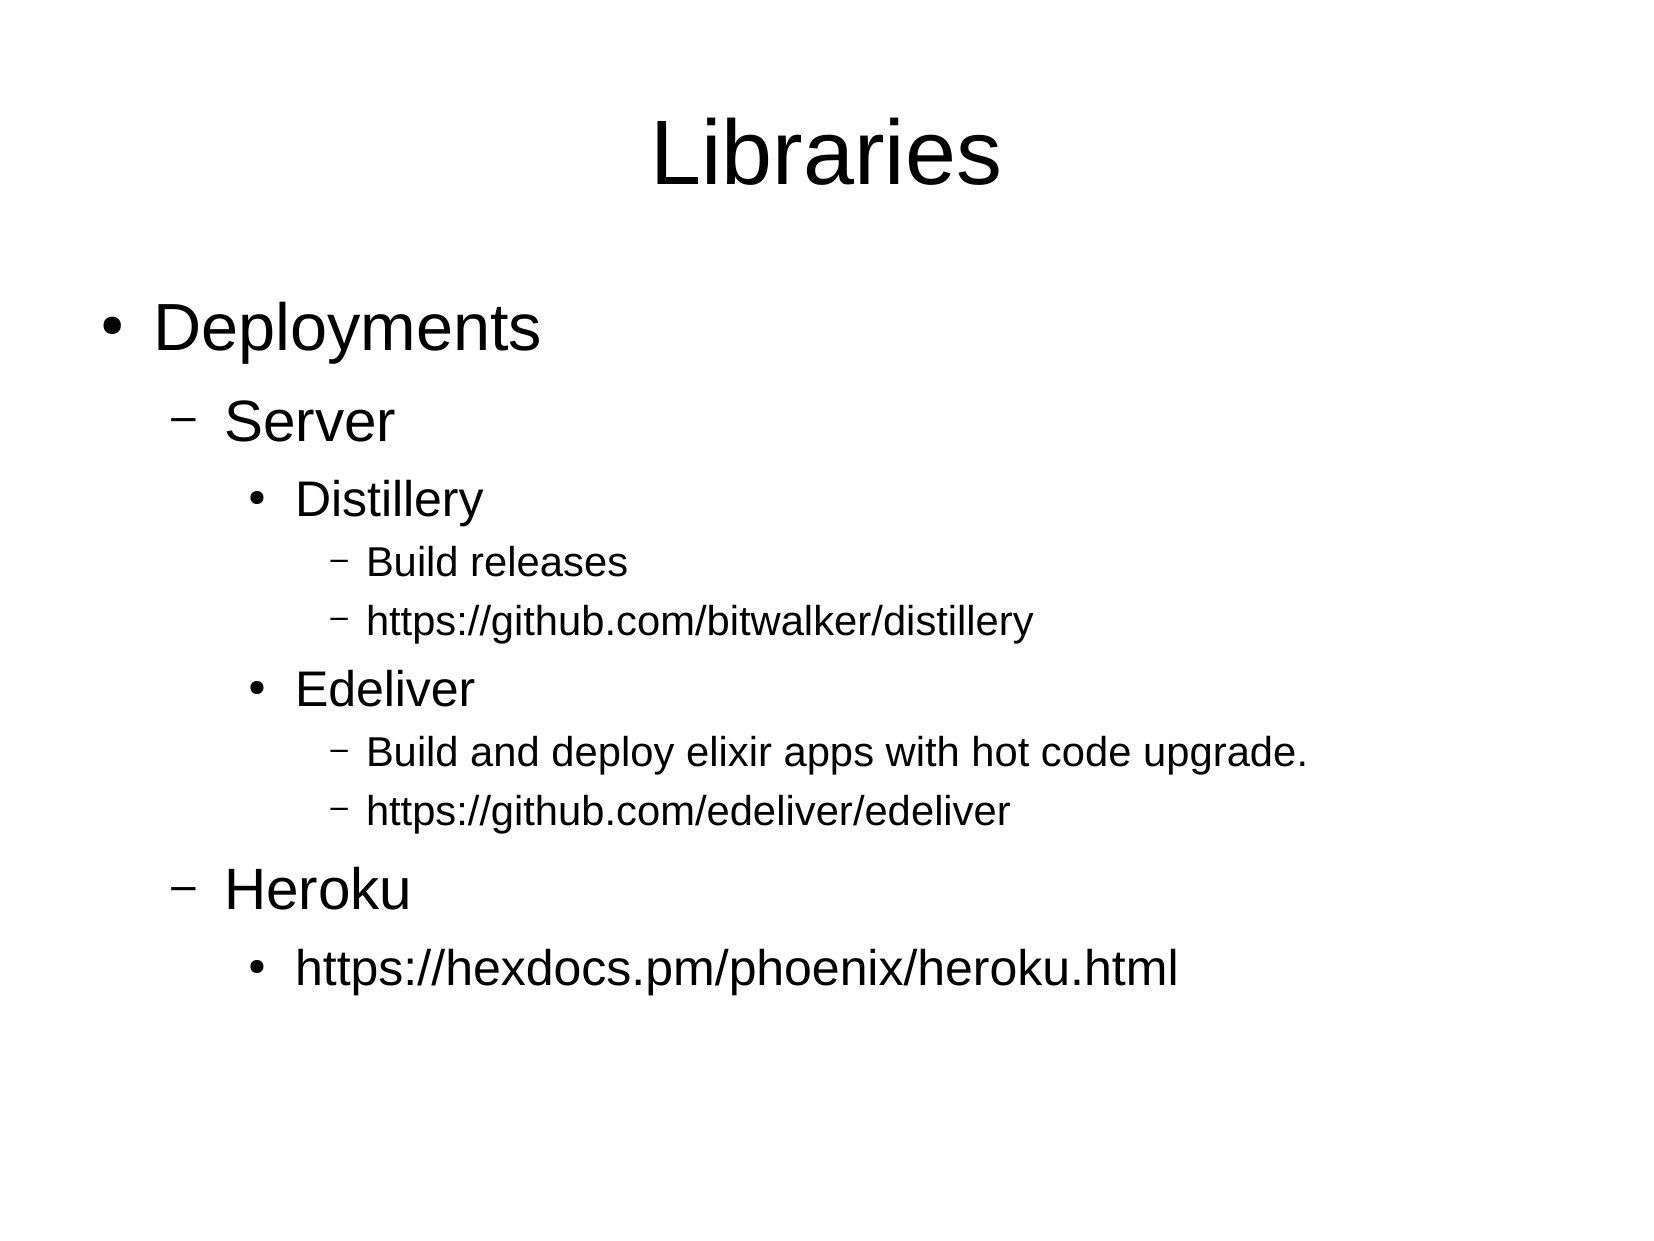

# Libraries
Deployments
Server
Distillery
Build releases
https://github.com/bitwalker/distillery
Edeliver
Build and deploy elixir apps with hot code upgrade.
https://github.com/edeliver/edeliver
Heroku
https://hexdocs.pm/phoenix/heroku.html